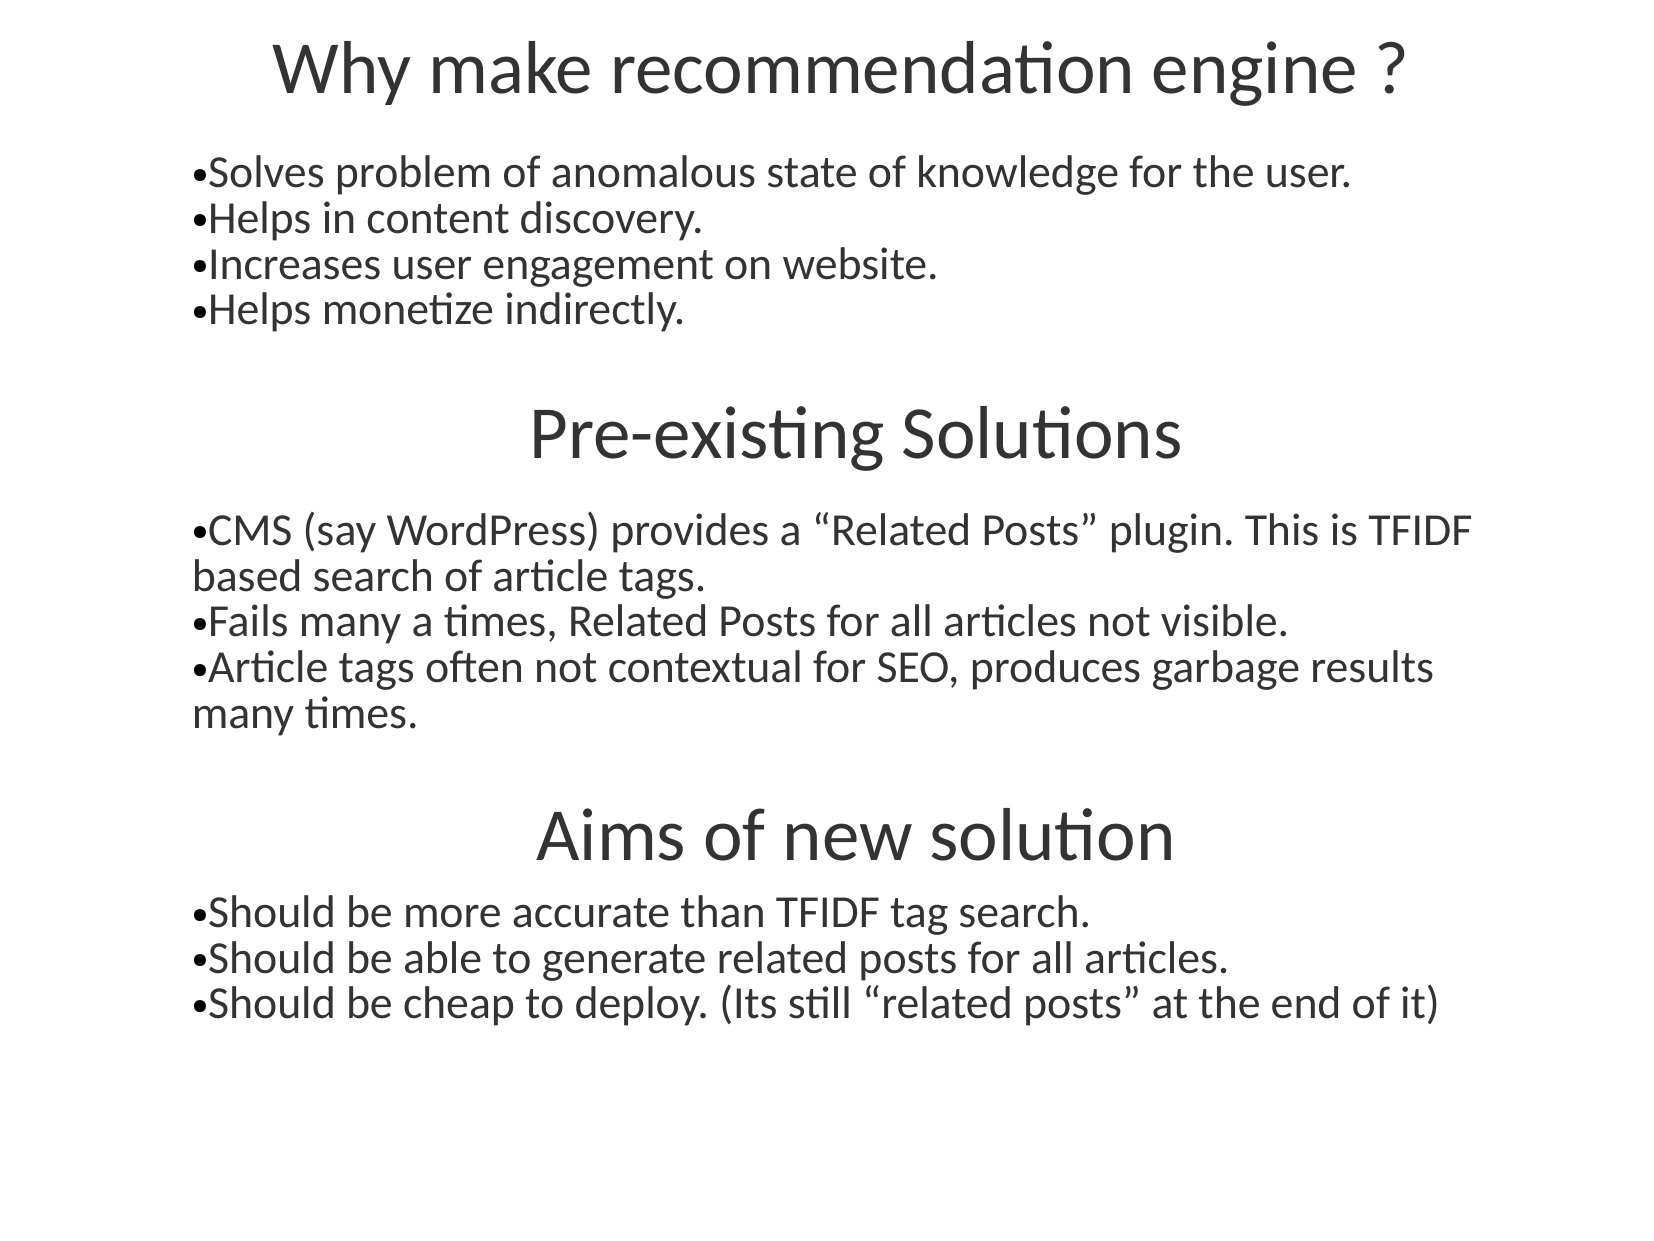

Why make recommendation engine ?
Solves problem of anomalous state of knowledge for the user.
Helps in content discovery.
Increases user engagement on website.
Helps monetize indirectly.
Pre-existing Solutions
CMS (say WordPress) provides a “Related Posts” plugin. This is TFIDF based search of article tags.
Fails many a times, Related Posts for all articles not visible.
Article tags often not contextual for SEO, produces garbage results many times.
Aims of new solution
Should be more accurate than TFIDF tag search.
Should be able to generate related posts for all articles.
Should be cheap to deploy. (Its still “related posts” at the end of it)